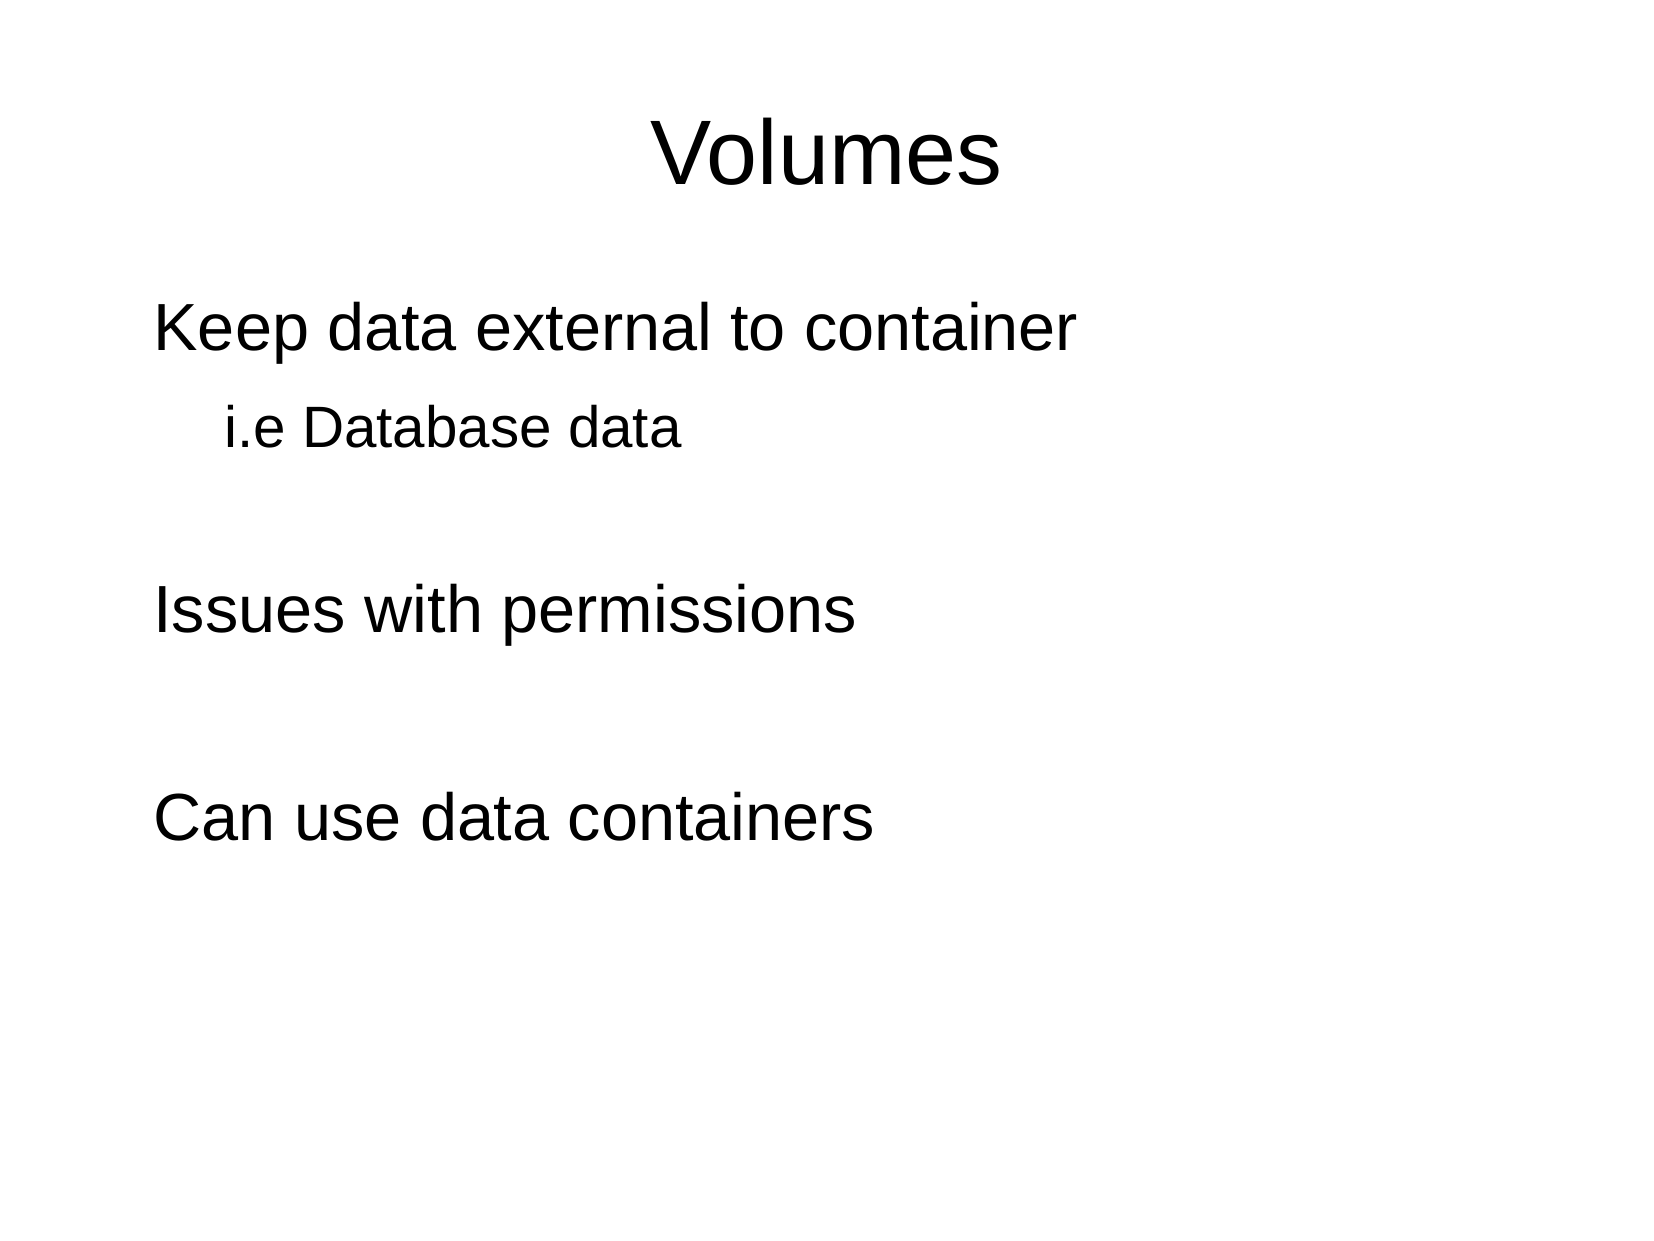

# Volumes
Keep data external to container
i.e Database data
Issues with permissions
Can use data containers